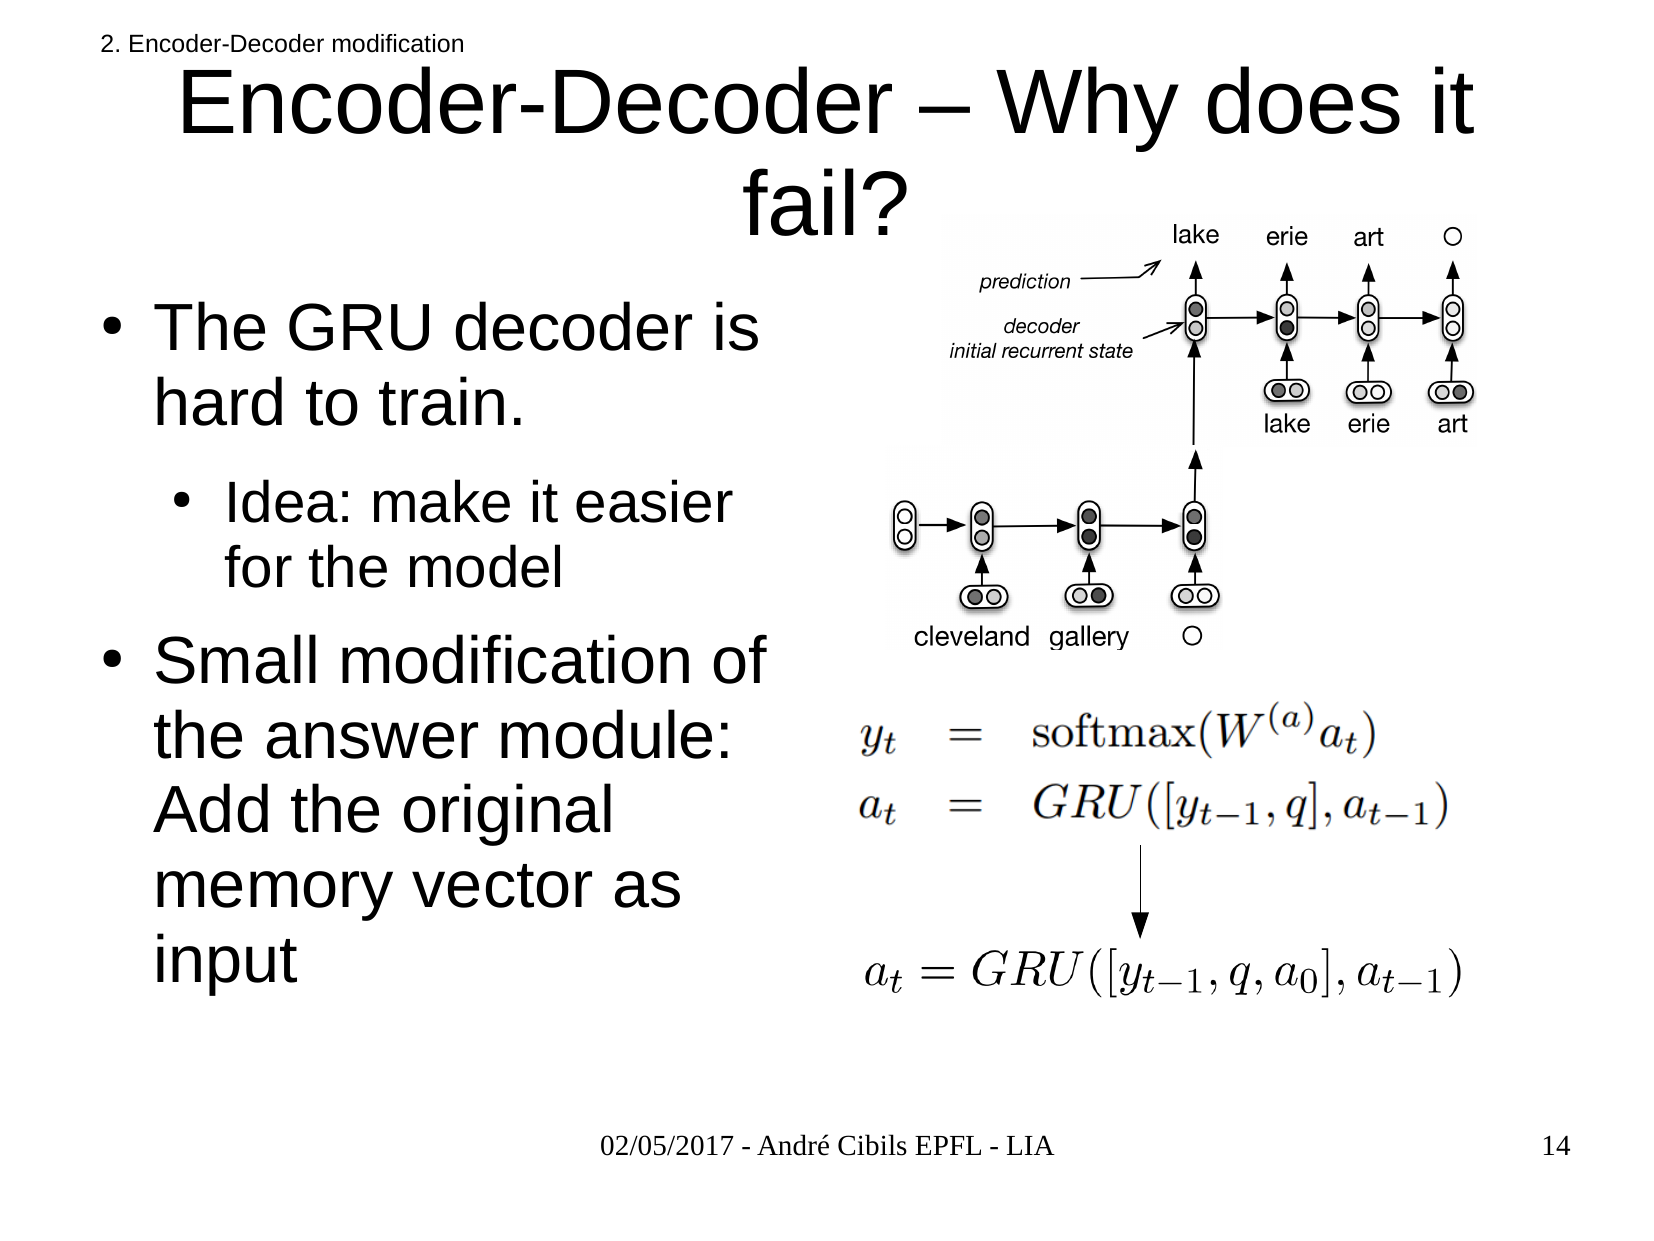

2. Encoder-Decoder modification
# Encoder-Decoder – Why does it fail?
The GRU decoder is hard to train.
Idea: make it easier for the model
Small modification of the answer module: Add the original memory vector as input
02/05/2017 - André Cibils EPFL - LIA
14